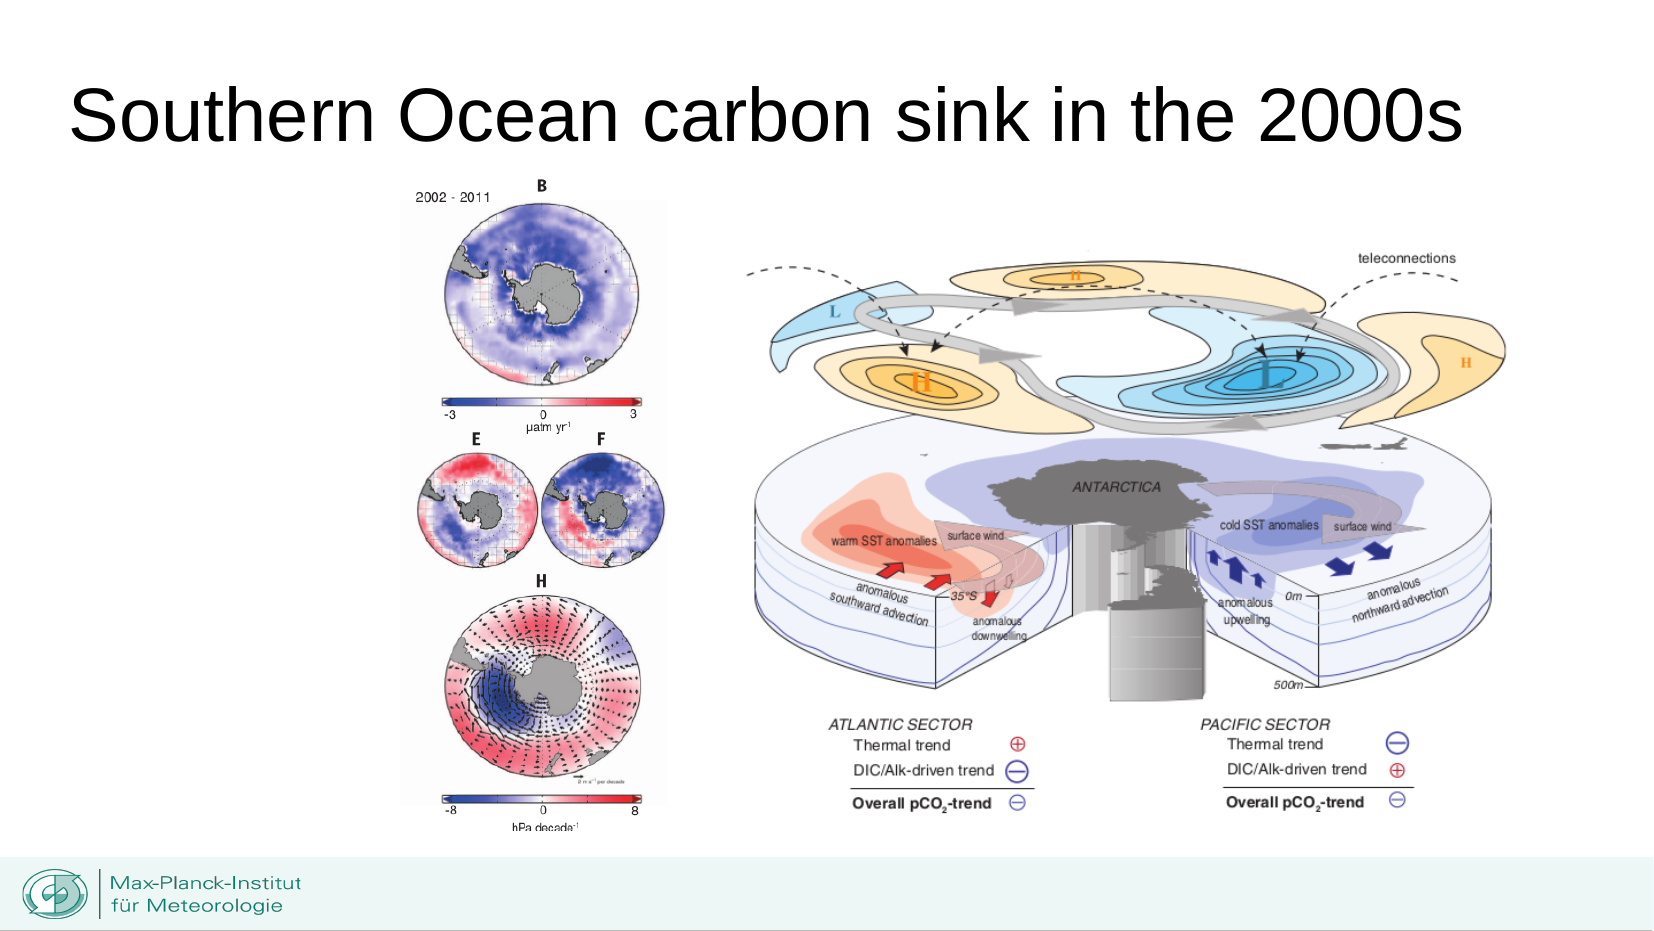

# Southern Ocean carbon sink in the 2000s